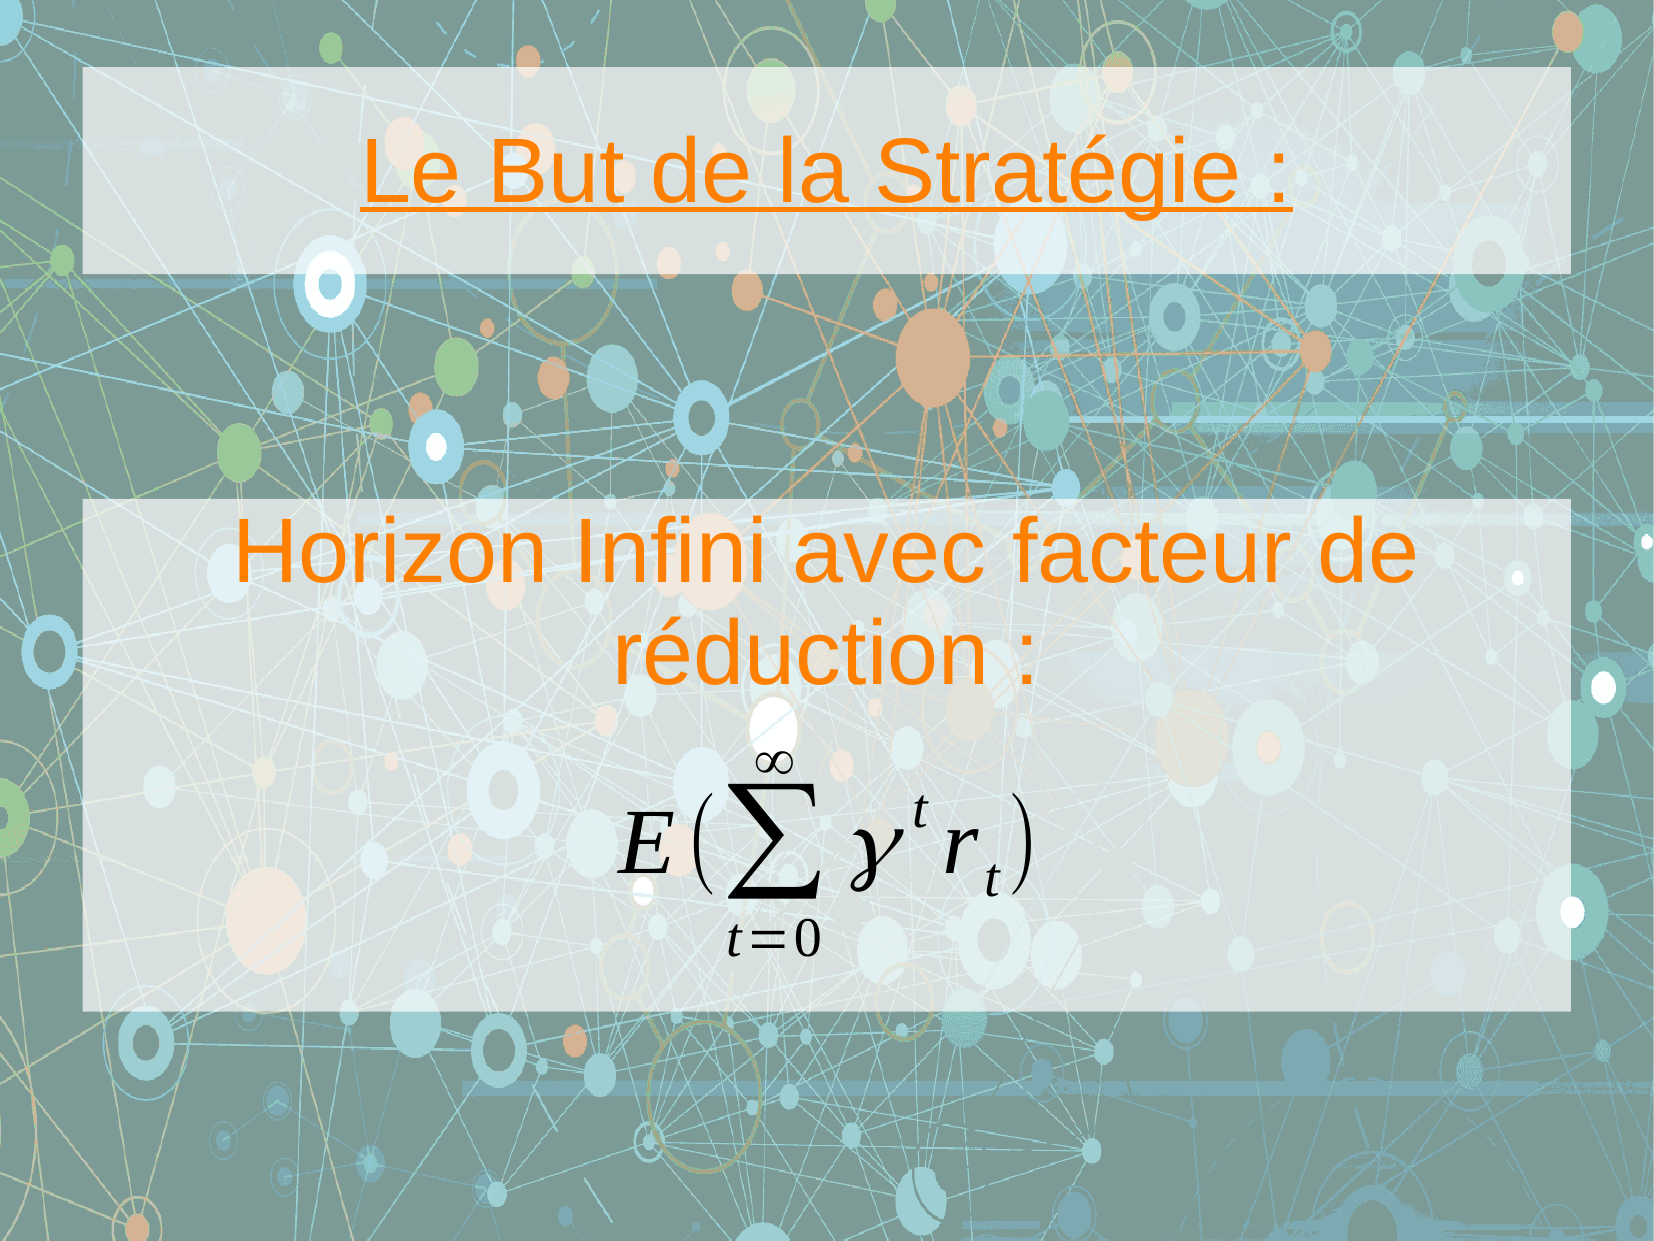

# Le But de la Stratégie :
Horizon Infini avec facteur de réduction :